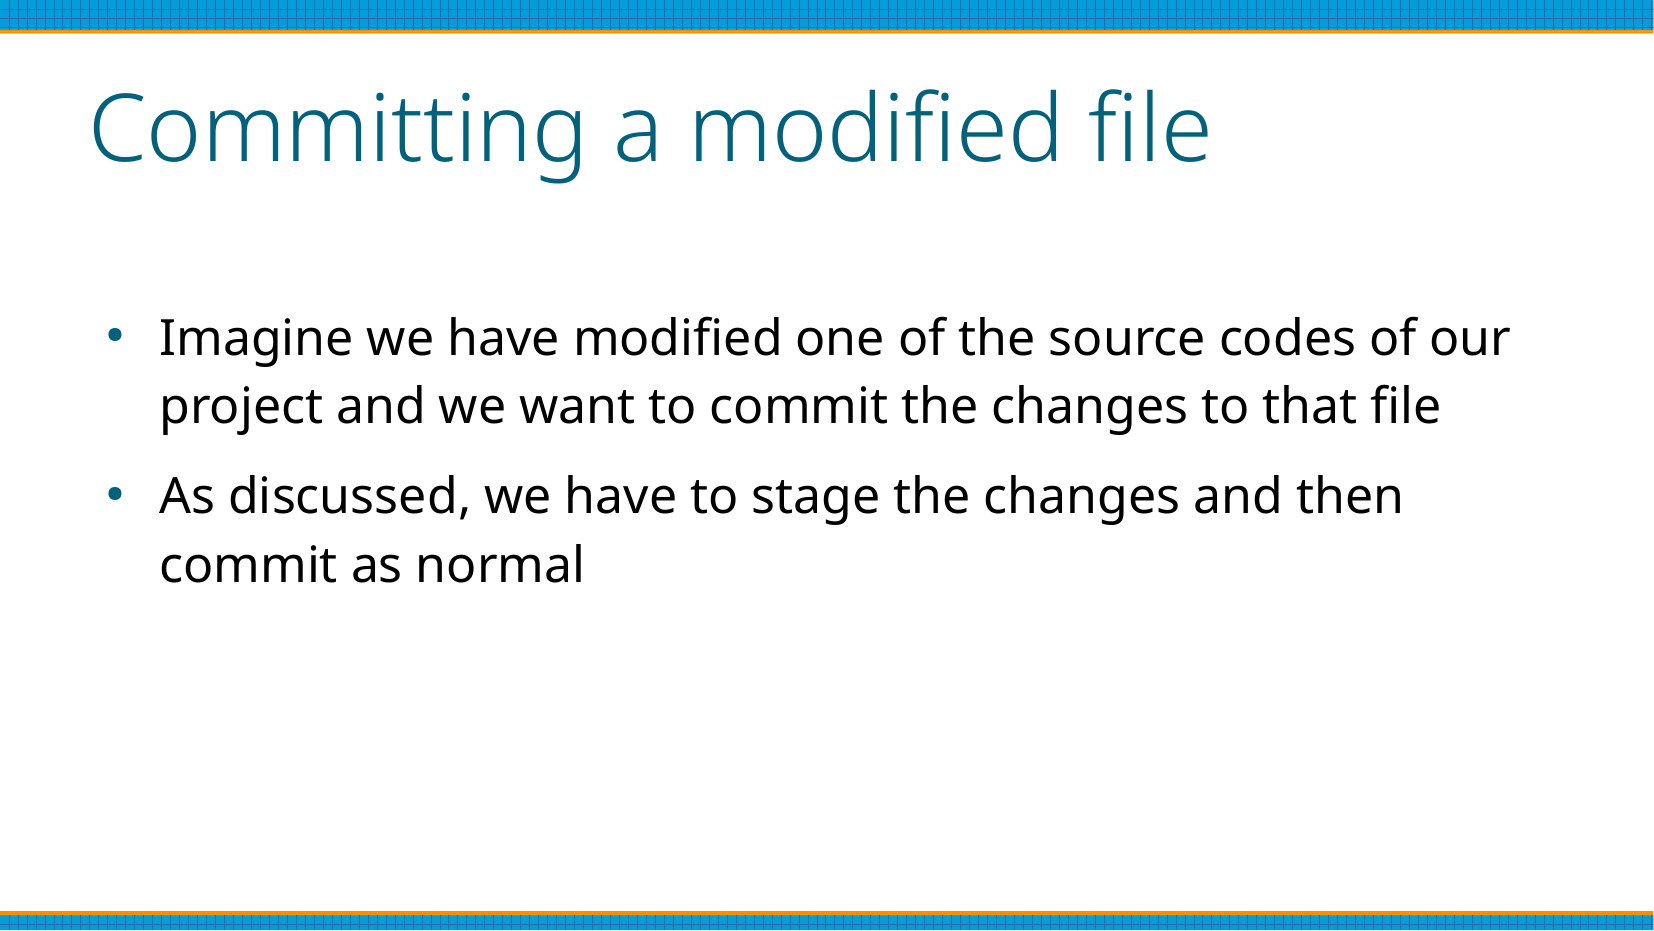

# Committing a modified file
Imagine we have modified one of the source codes of our project and we want to commit the changes to that file
As discussed, we have to stage the changes and then commit as normal